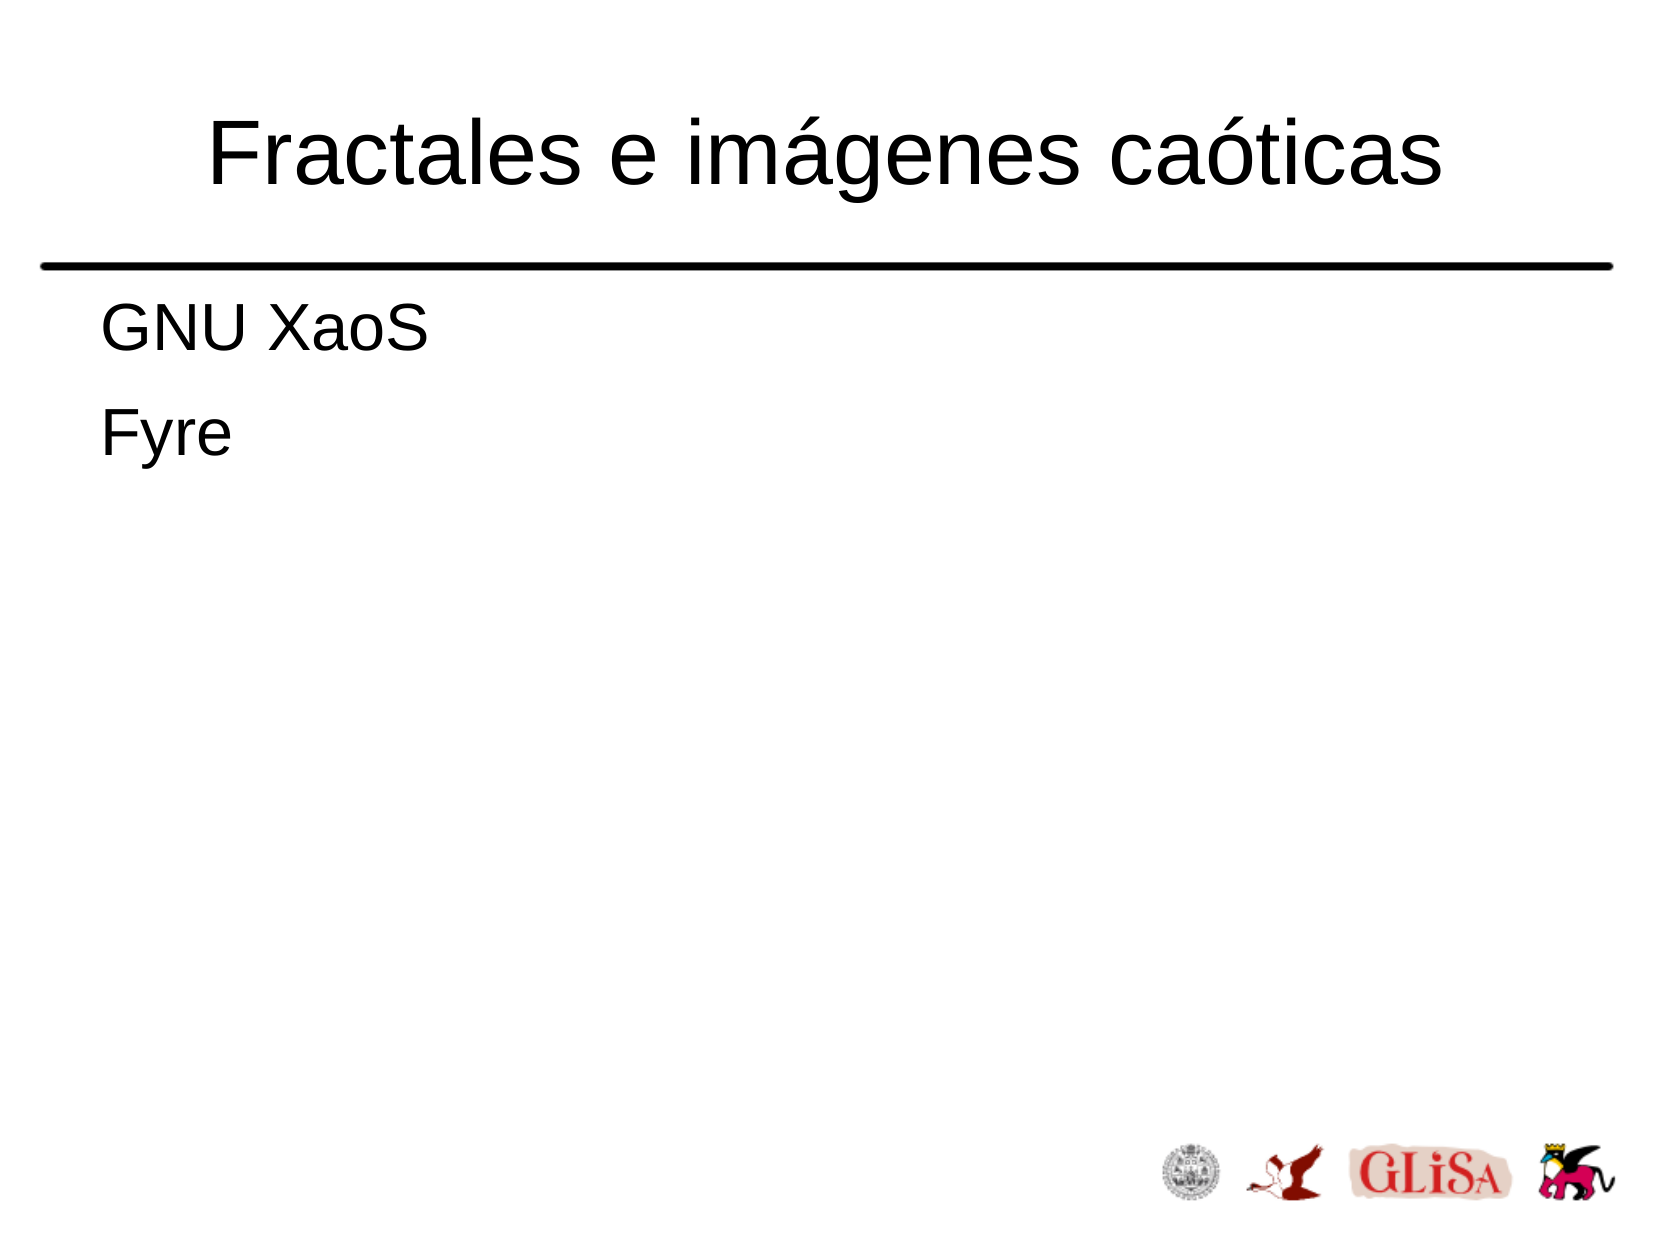

# Fractales e imágenes caóticas
GNU XaoS
Fyre